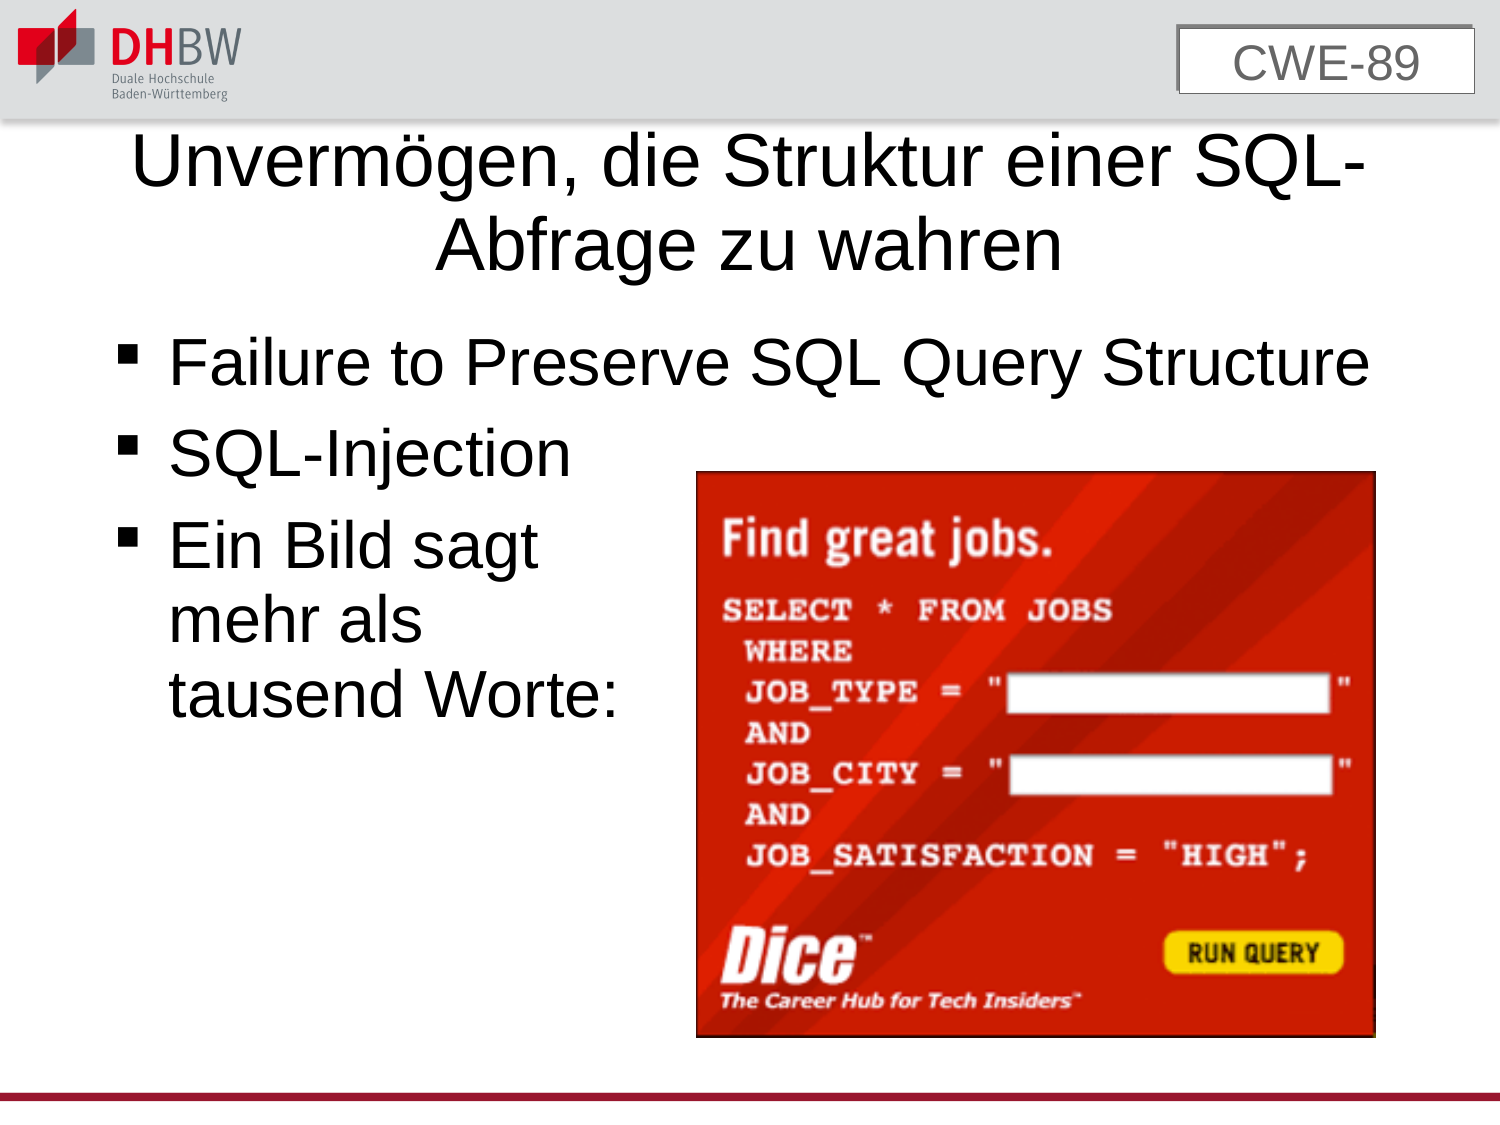

CWE-89
# Unvermögen, die Struktur einer SQL-Abfrage zu wahren
Failure to Preserve SQL Query Structure
SQL-Injection
Ein Bild sagt
mehr als
tausend Worte: